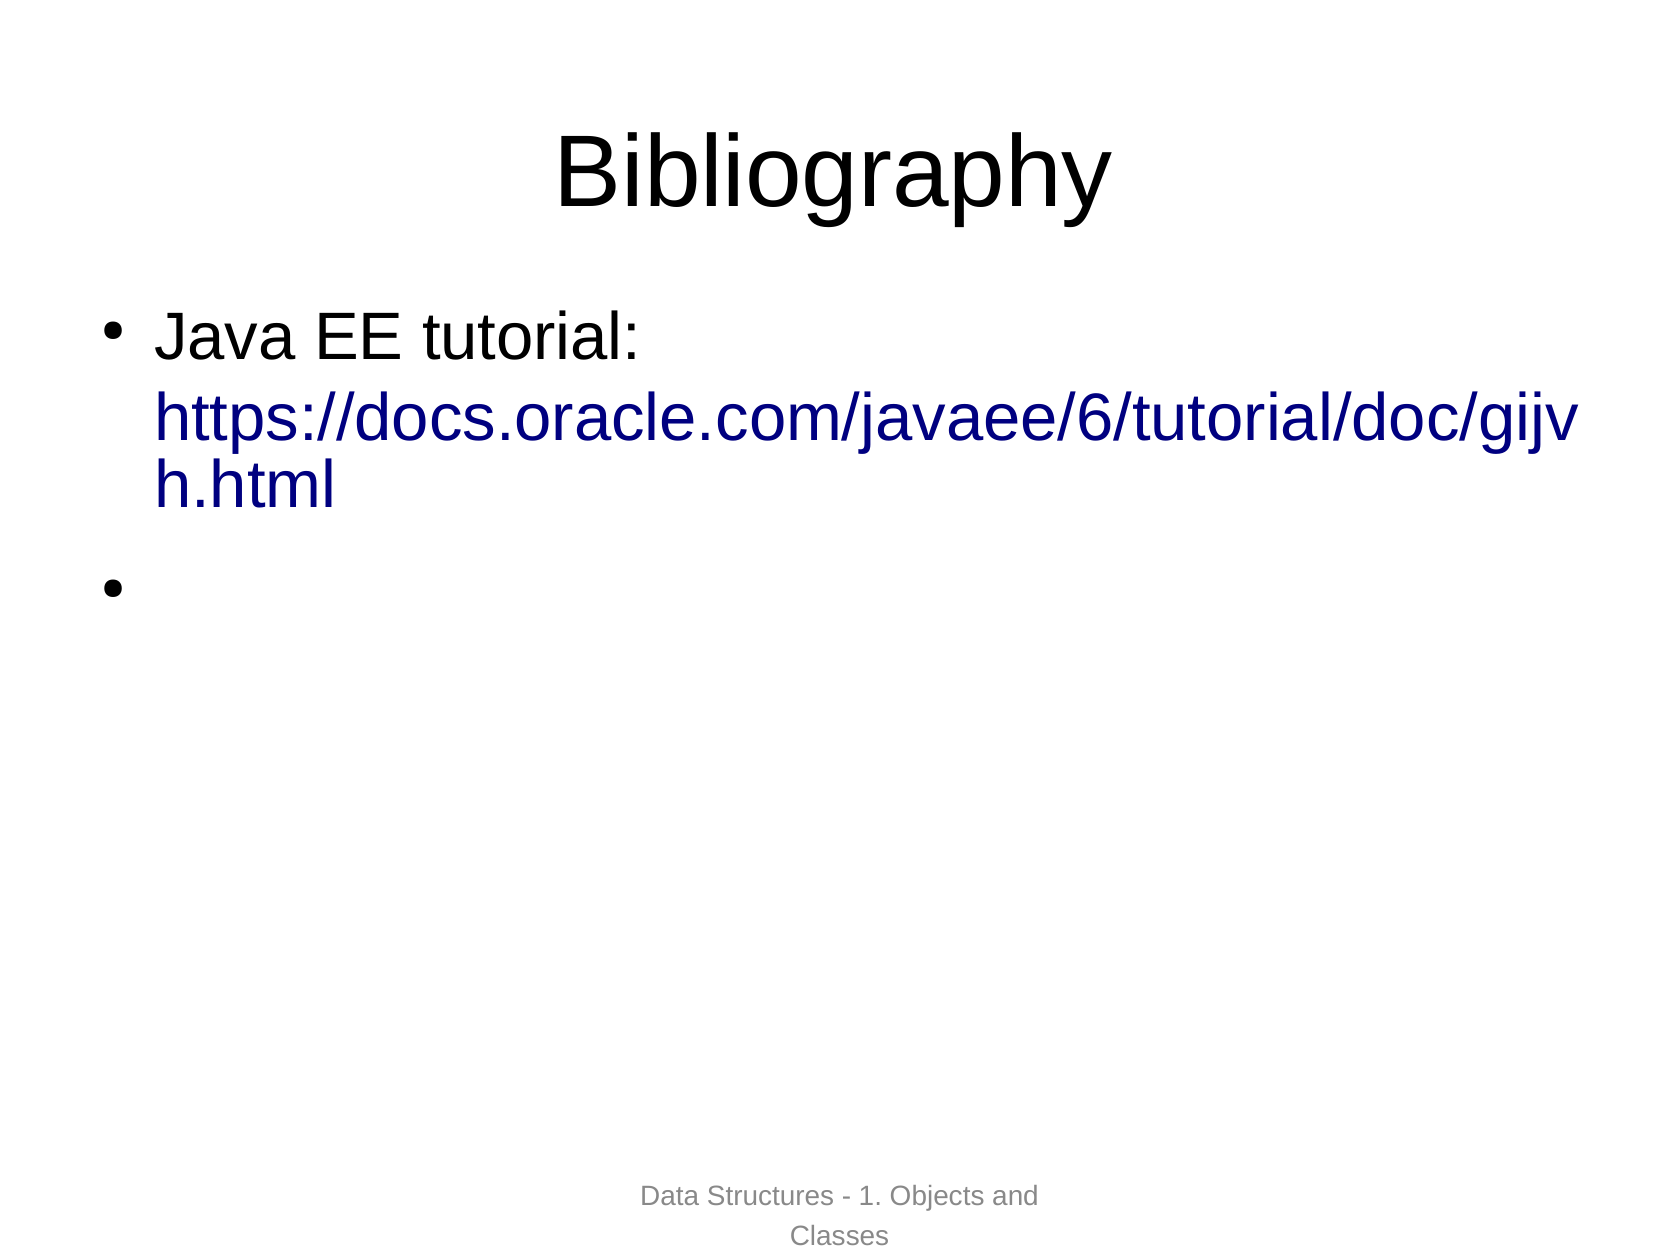

# Bibliography
Java EE tutorial: https://docs.oracle.com/javaee/6/tutorial/doc/gijvh.html
Data Structures - 1. Objects and Classes